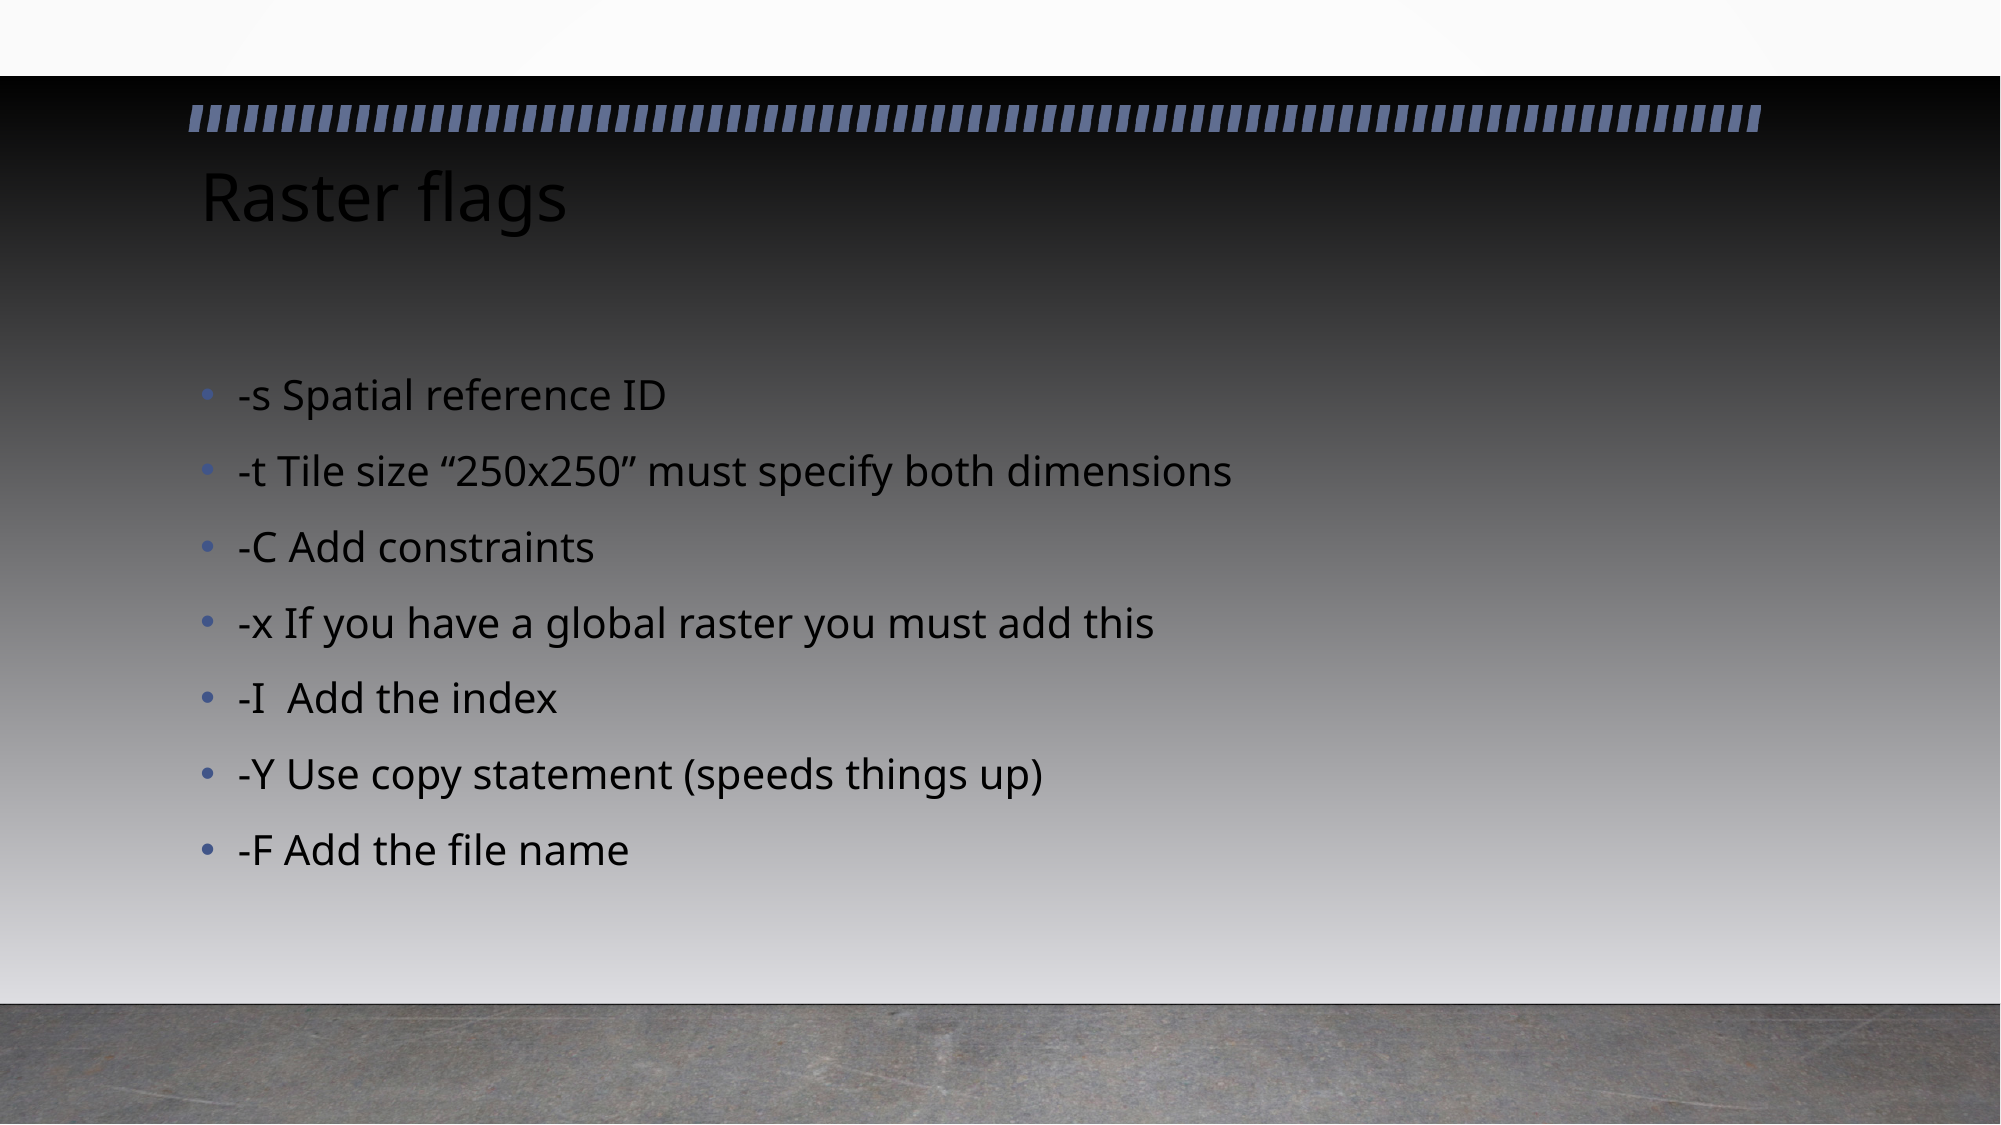

# Raster flags
-s Spatial reference ID
-t Tile size “250x250” must specify both dimensions
-C Add constraints
-x If you have a global raster you must add this
-I Add the index
-Y Use copy statement (speeds things up)
-F Add the file name